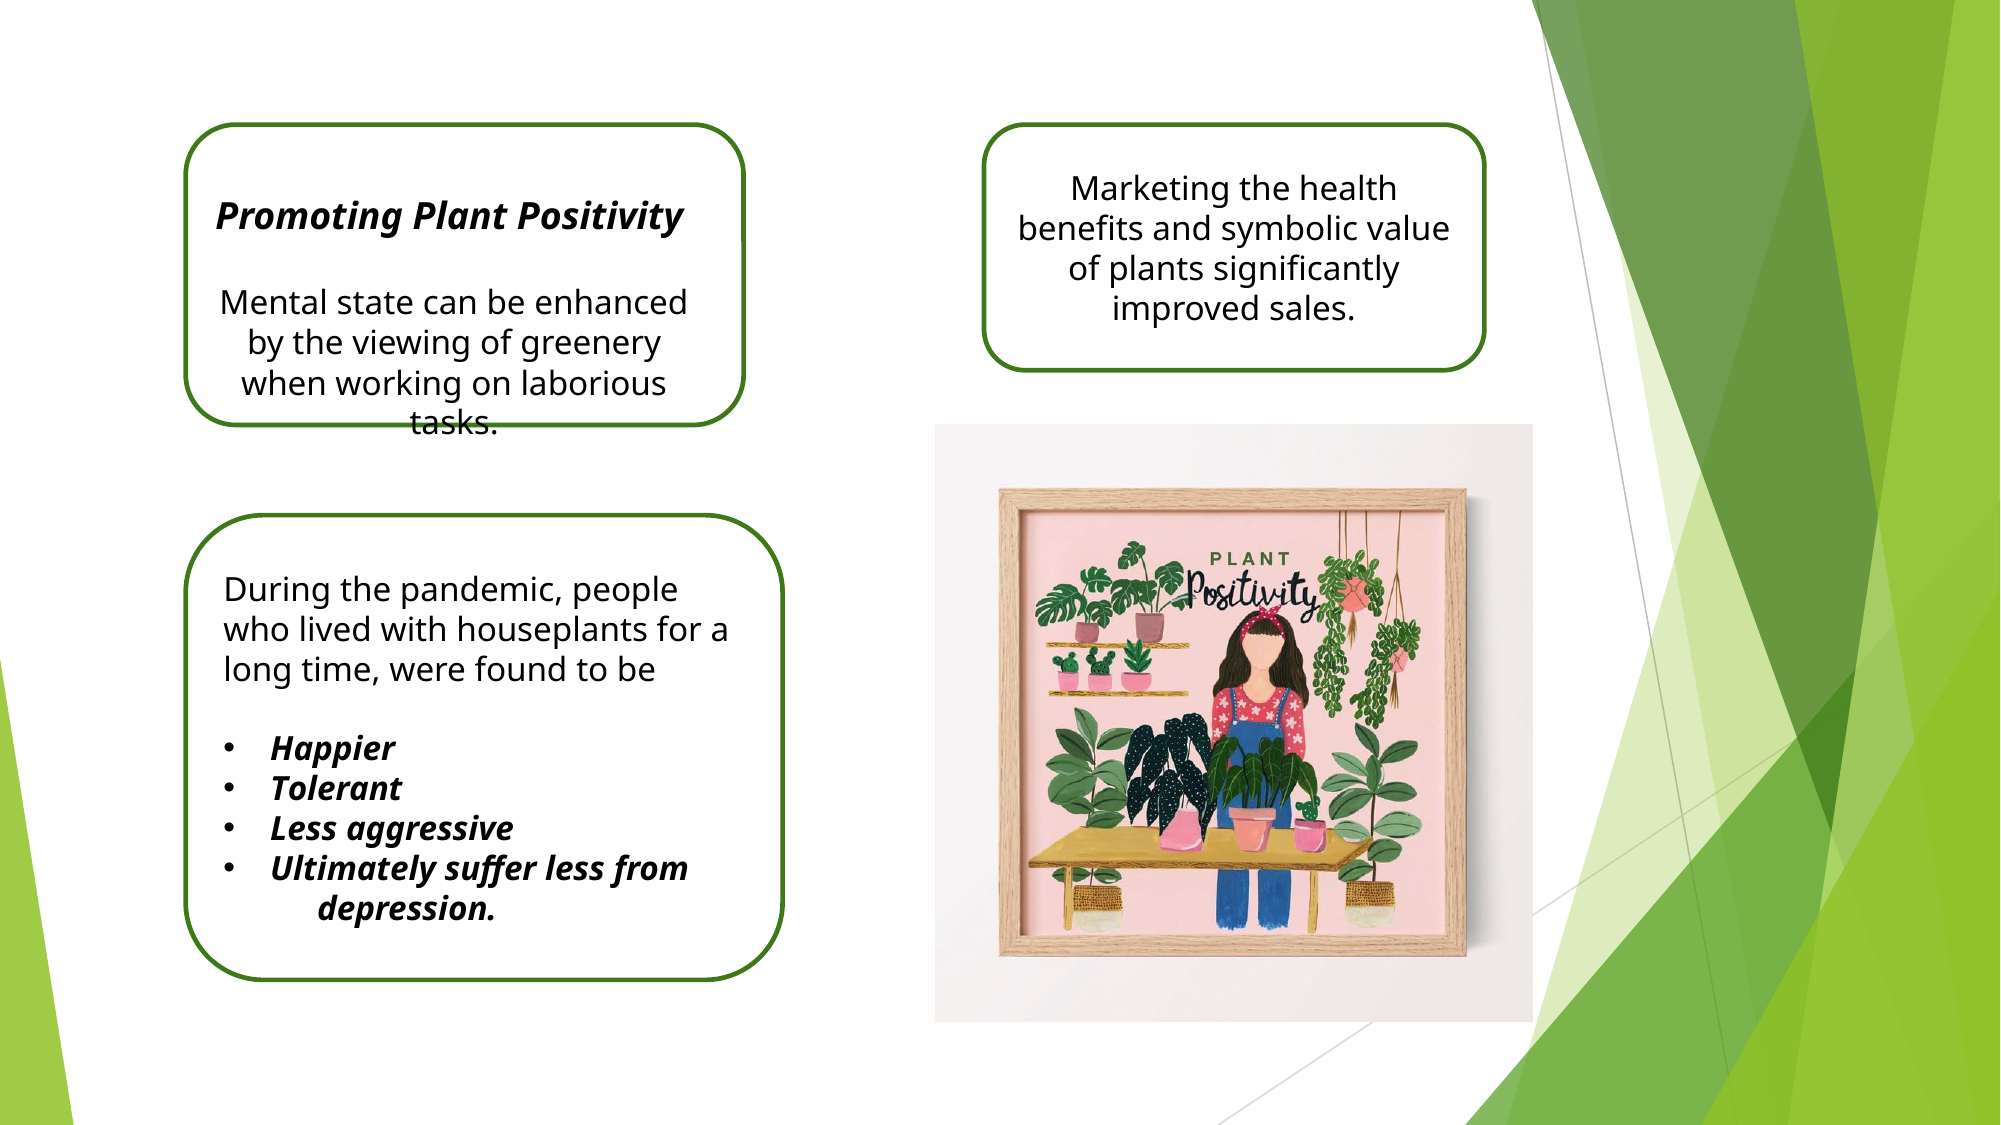

Promoting Plant Positivity
Mental state can be enhanced by the viewing of greenery when working on laborious tasks.
Marketing the health benefits and symbolic value of plants significantly improved sales.
During the pandemic, people who lived with houseplants for a long time, were found to be
Happier
Tolerant
Less aggressive
Ultimately suffer less from depression.